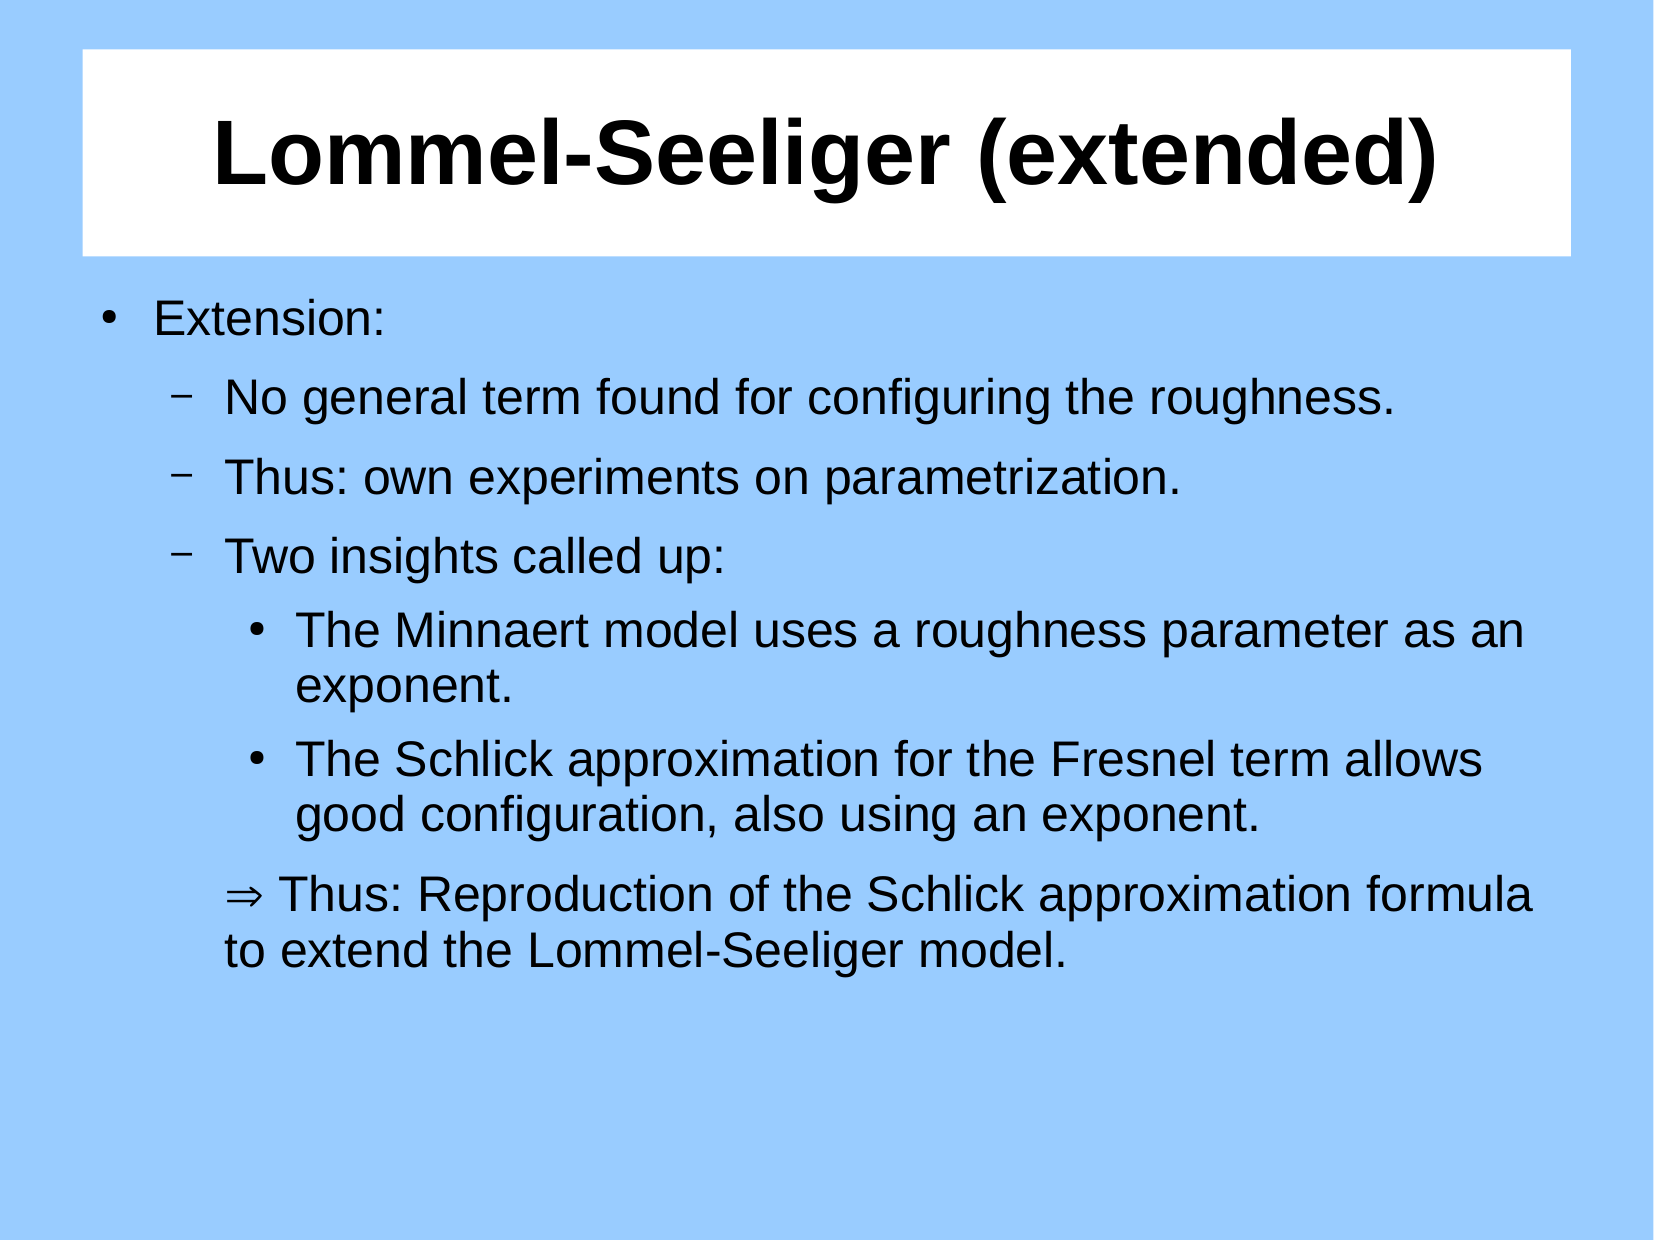

# Lommel-Seeliger (extended)
Extension:
No general term found for configuring the roughness.
Thus: own experiments on parametrization.
Two insights called up:
The Minnaert model uses a roughness parameter as an exponent.
The Schlick approximation for the Fresnel term allows good configuration, also using an exponent.
 Thus: Reproduction of the Schlick approximation formula to extend the Lommel-Seeliger model.